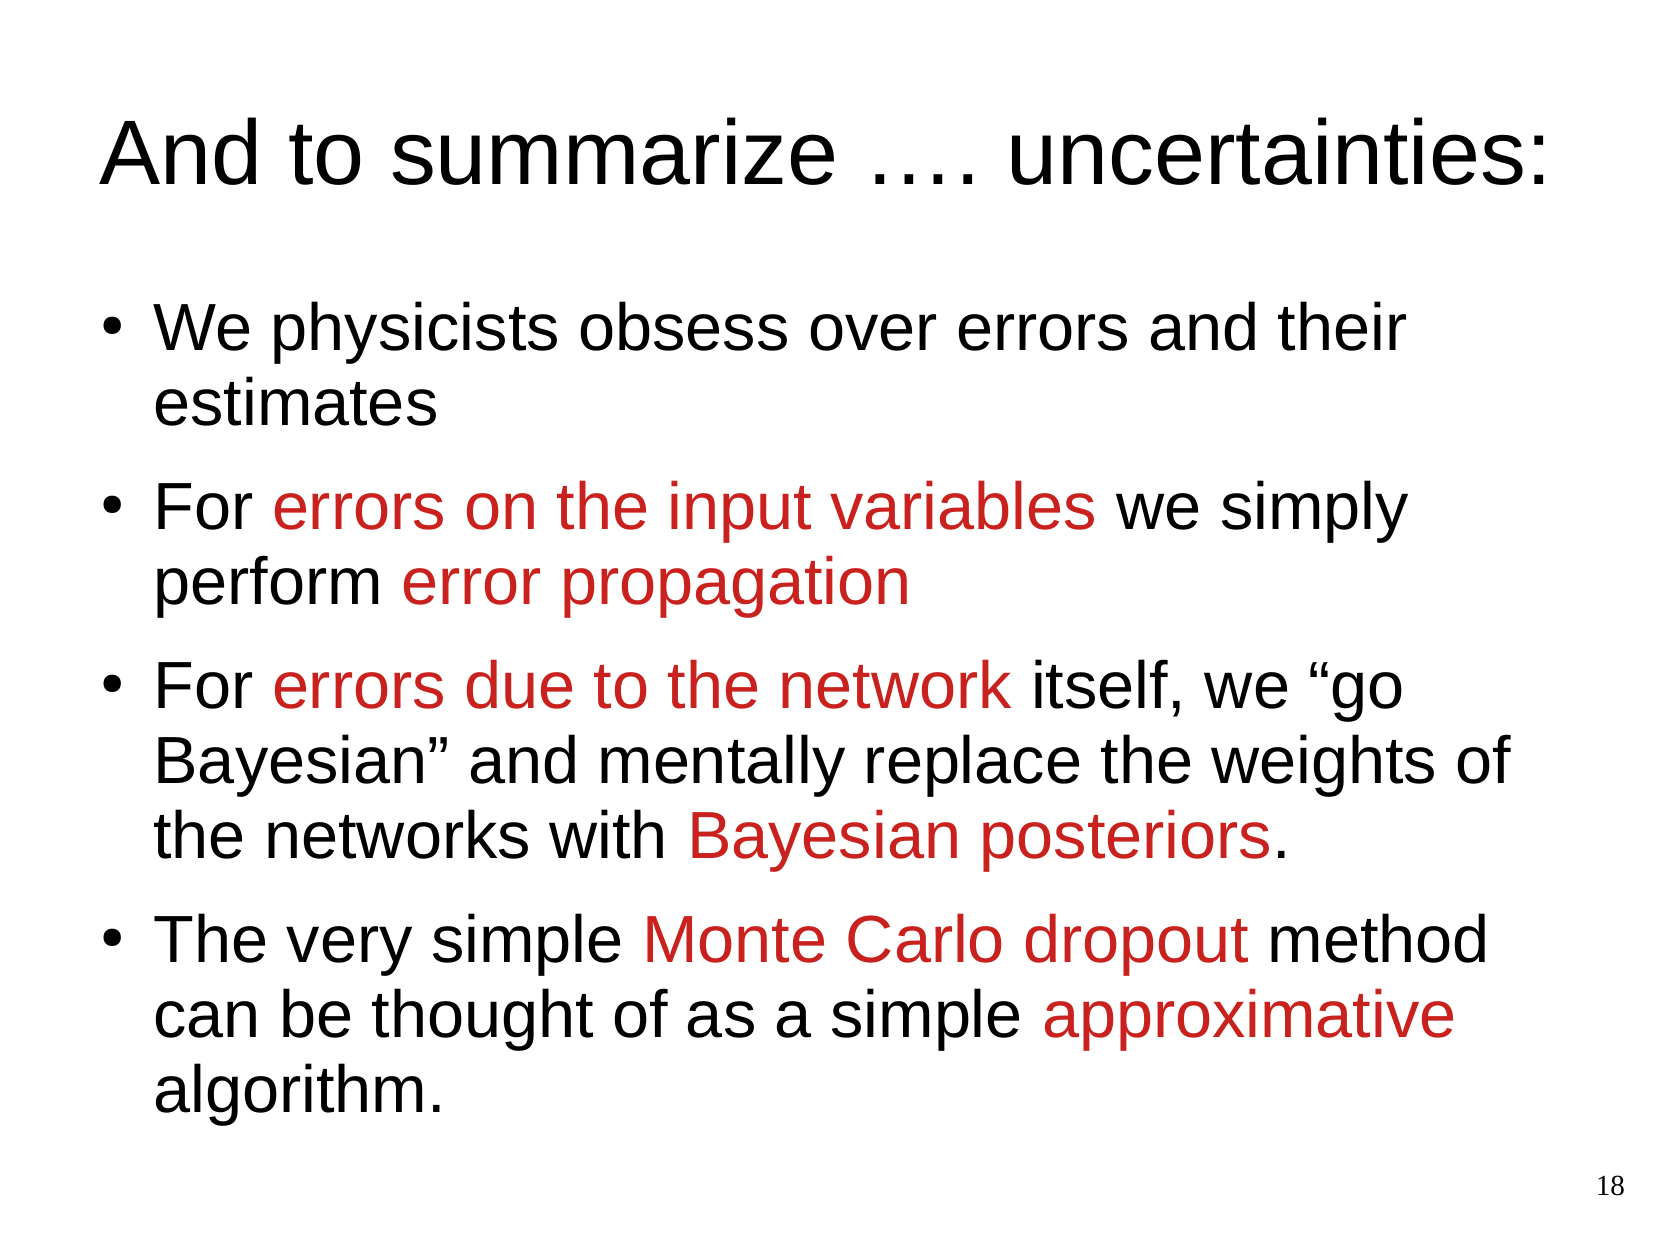

# And to summarize …. uncertainties:
We physicists obsess over errors and their estimates
For errors on the input variables we simply perform error propagation
For errors due to the network itself, we “go Bayesian” and mentally replace the weights of the networks with Bayesian posteriors.
The very simple Monte Carlo dropout method
can be thought of as a simple approximative algorithm.
18